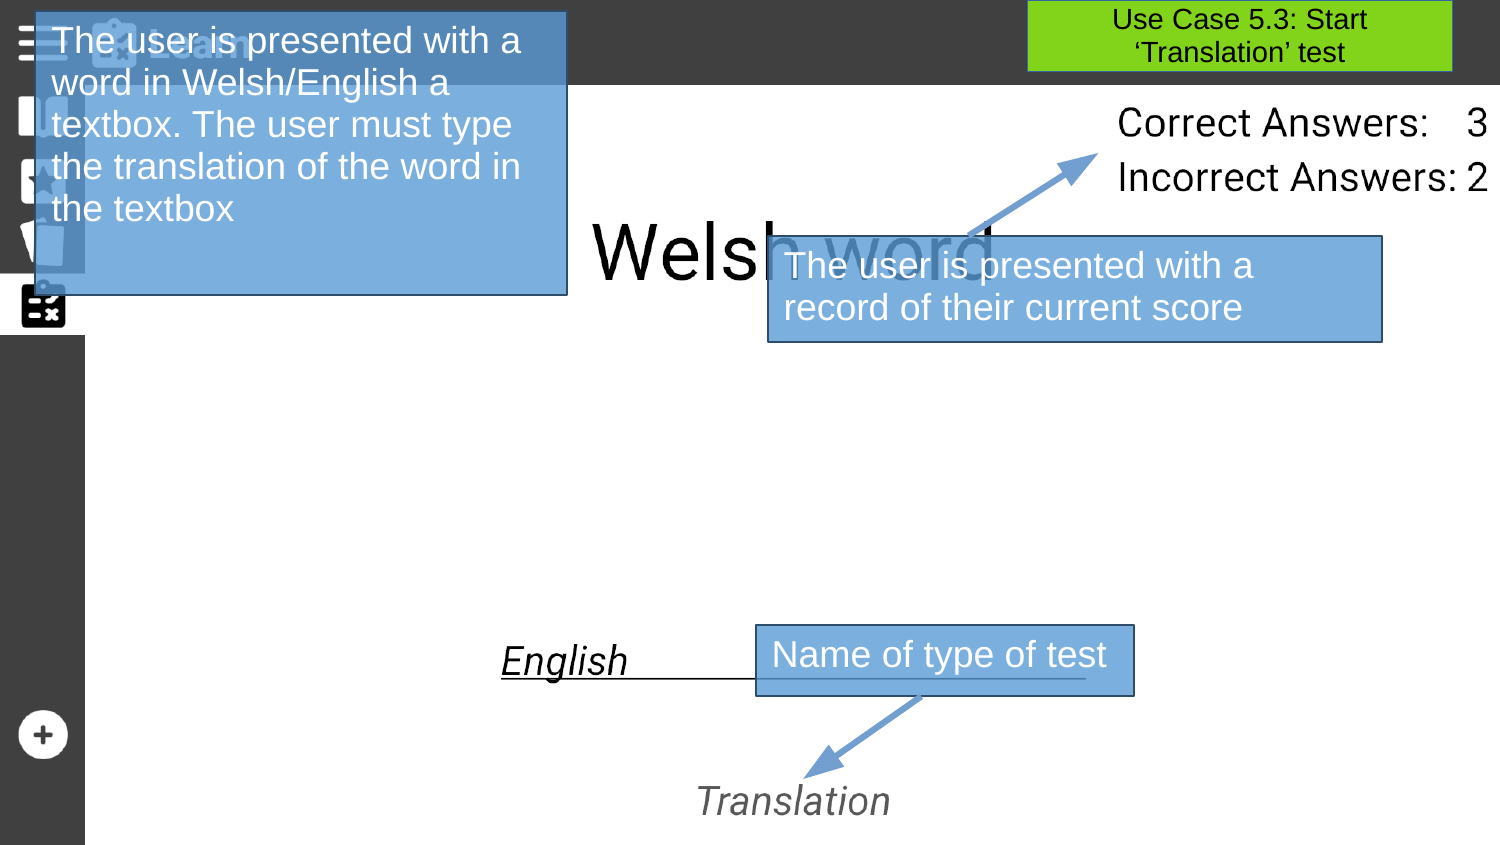

Use Case 5.3: Start ‘Translation’ test
The user is presented with a word in Welsh/English a textbox. The user must type the translation of the word in the textbox
The user is presented with a record of their current score
Name of type of test